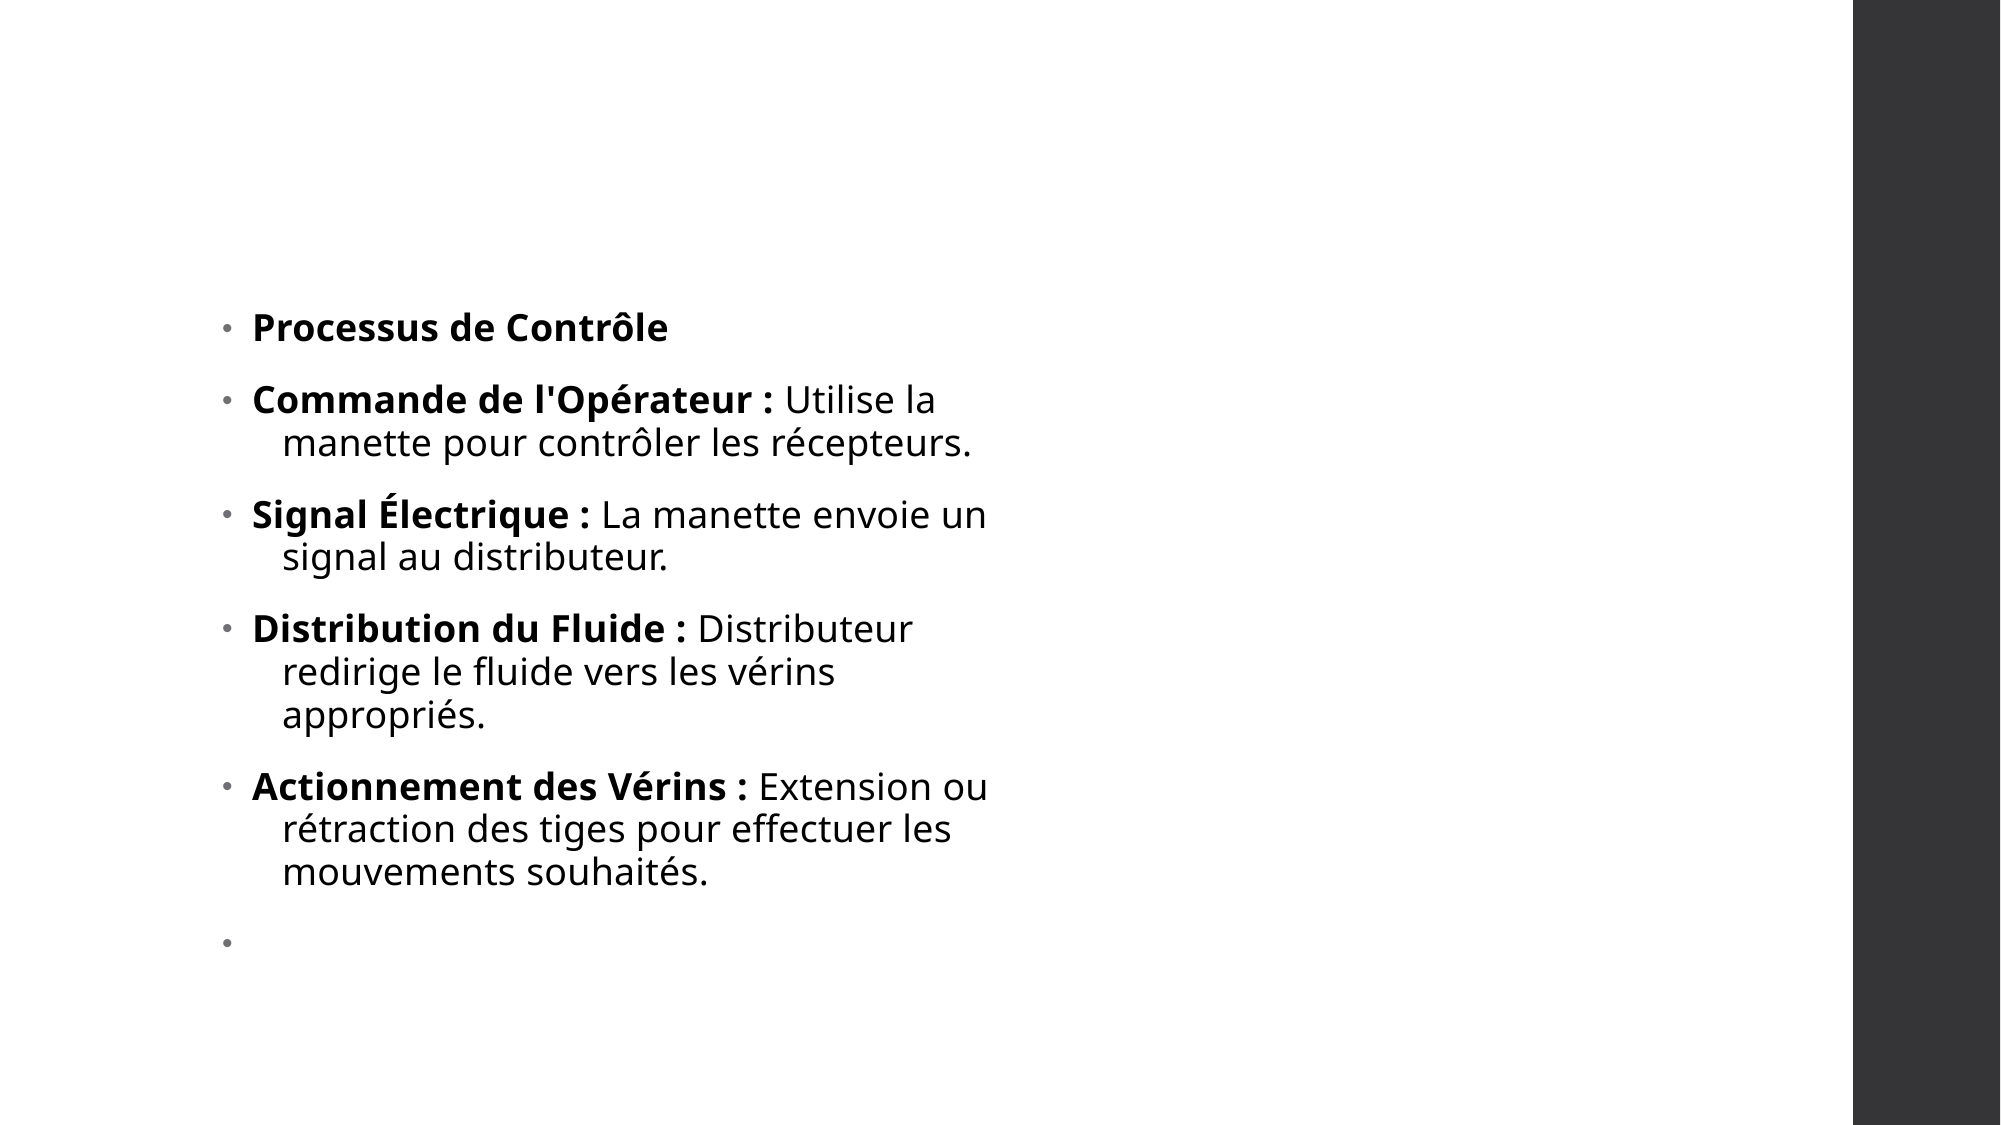

#
Processus de Contrôle
Commande de l'Opérateur : Utilise la manette pour contrôler les récepteurs.
Signal Électrique : La manette envoie un signal au distributeur.
Distribution du Fluide : Distributeur redirige le fluide vers les vérins appropriés.
Actionnement des Vérins : Extension ou rétraction des tiges pour effectuer les mouvements souhaités.